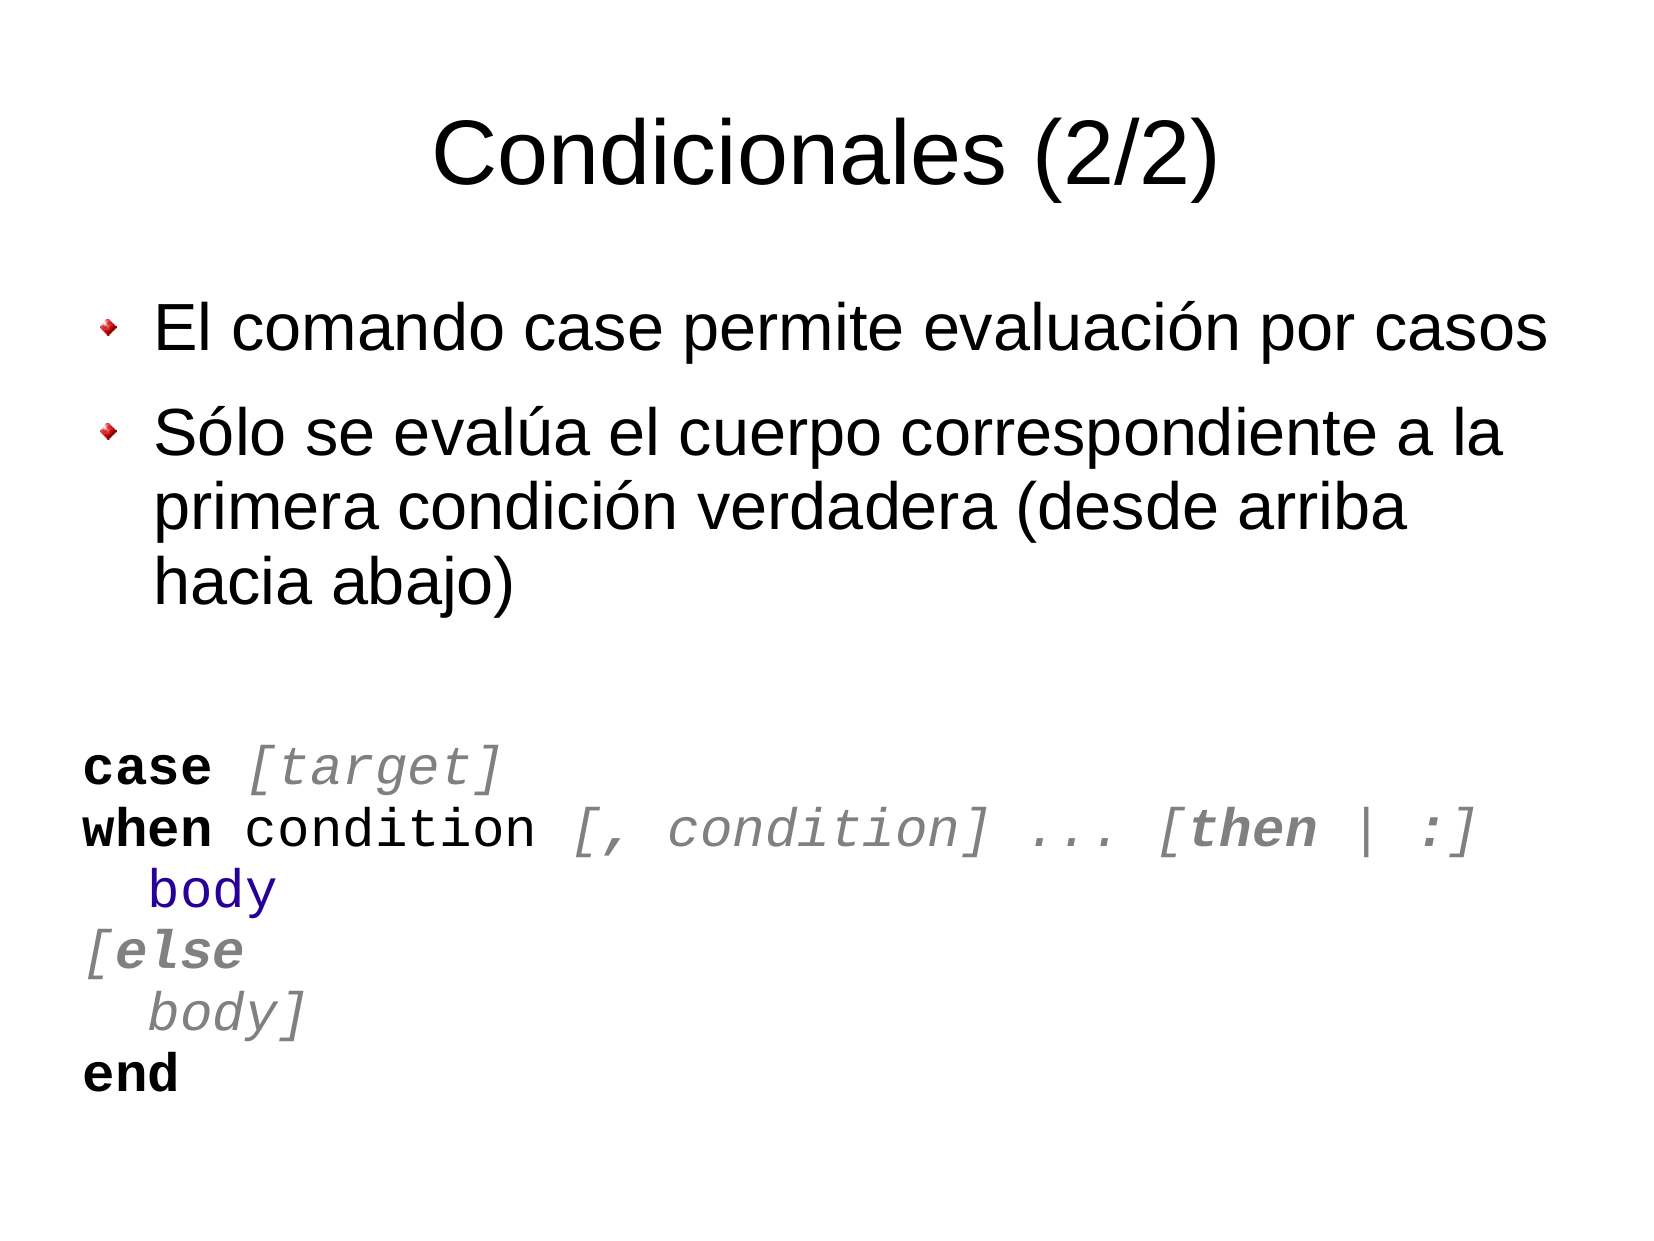

# Condicionales (2/2)
El comando case permite evaluación por casos
Sólo se evalúa el cuerpo correspondiente a la primera condición verdadera (desde arriba hacia abajo)
case [target]
when condition [, condition] ... [then | :]
 body
[else
 body]
end